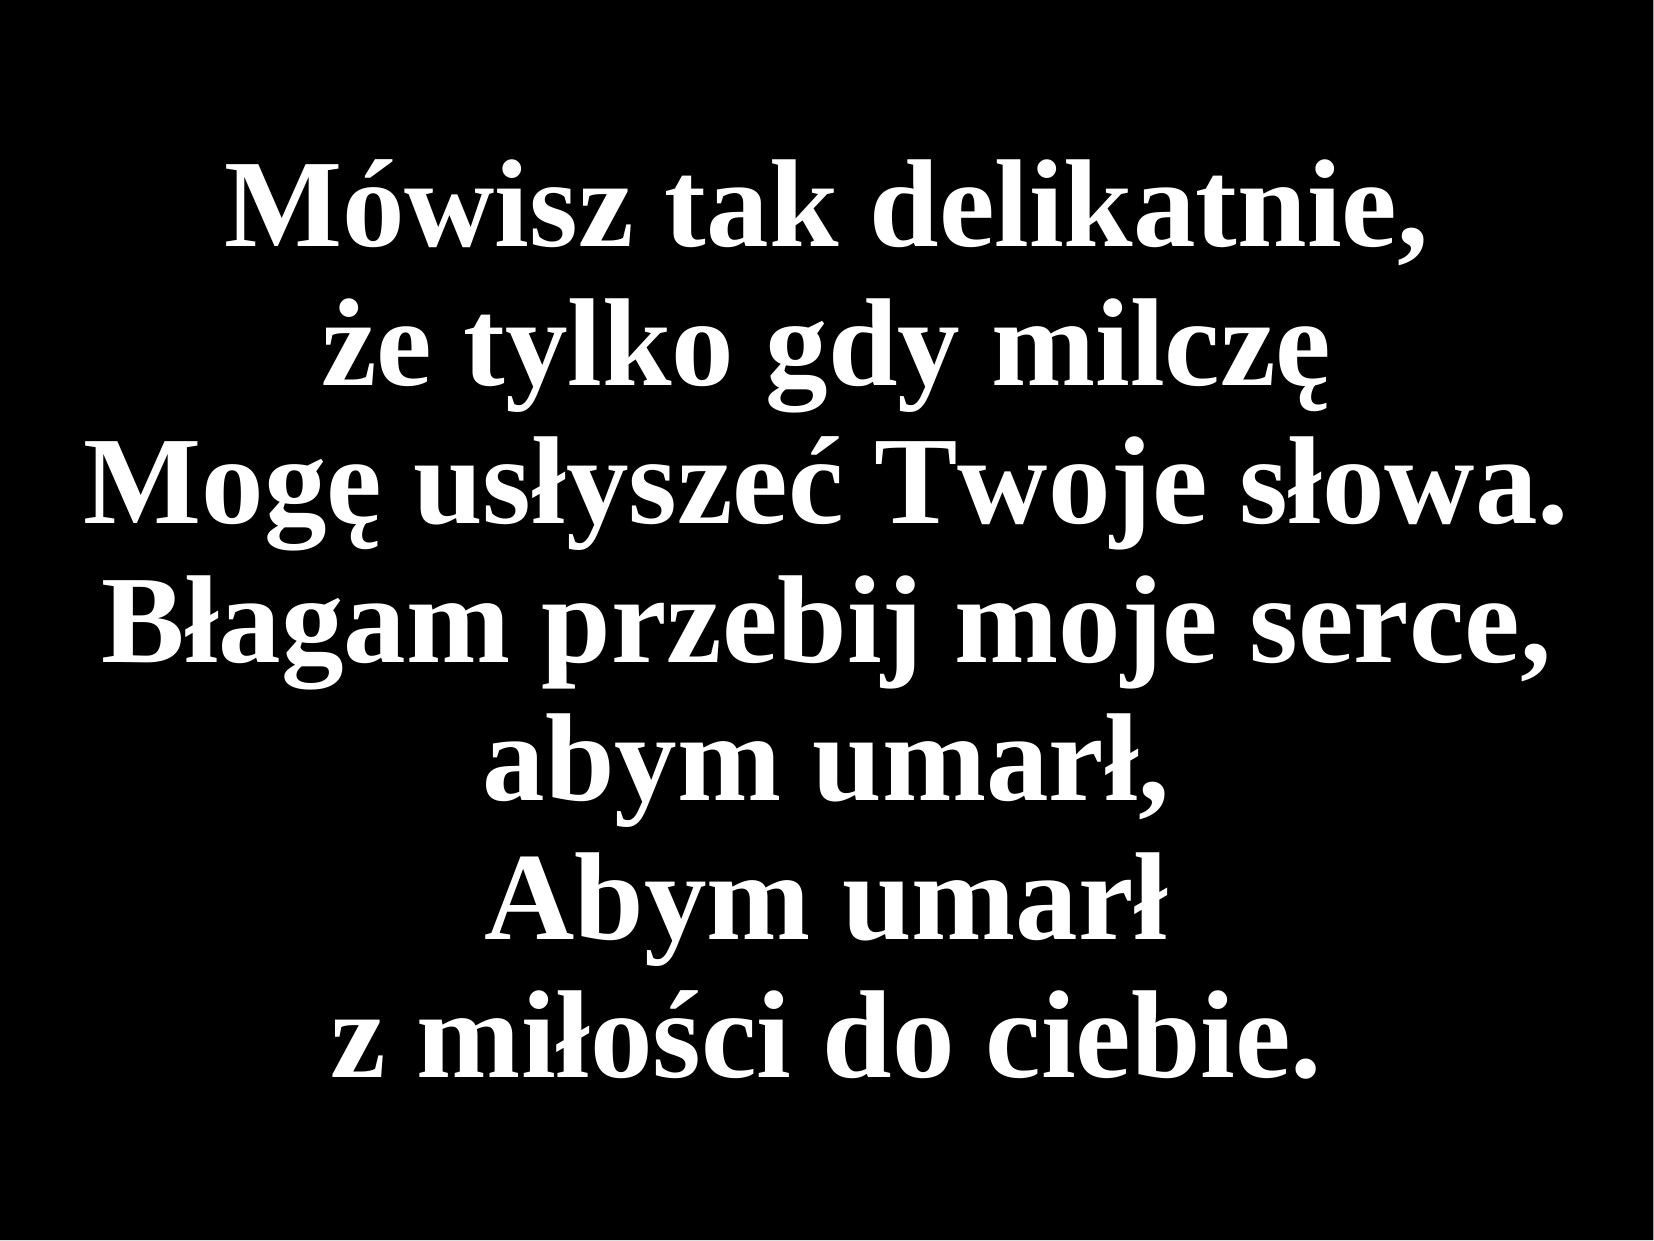

# Mówisz tak delikatnie, że tylko gdy milczę Mogę usłyszeć Twoje słowa. Błagam przebij moje serce, abym umarł, Abym umarł z miłości do ciebie.